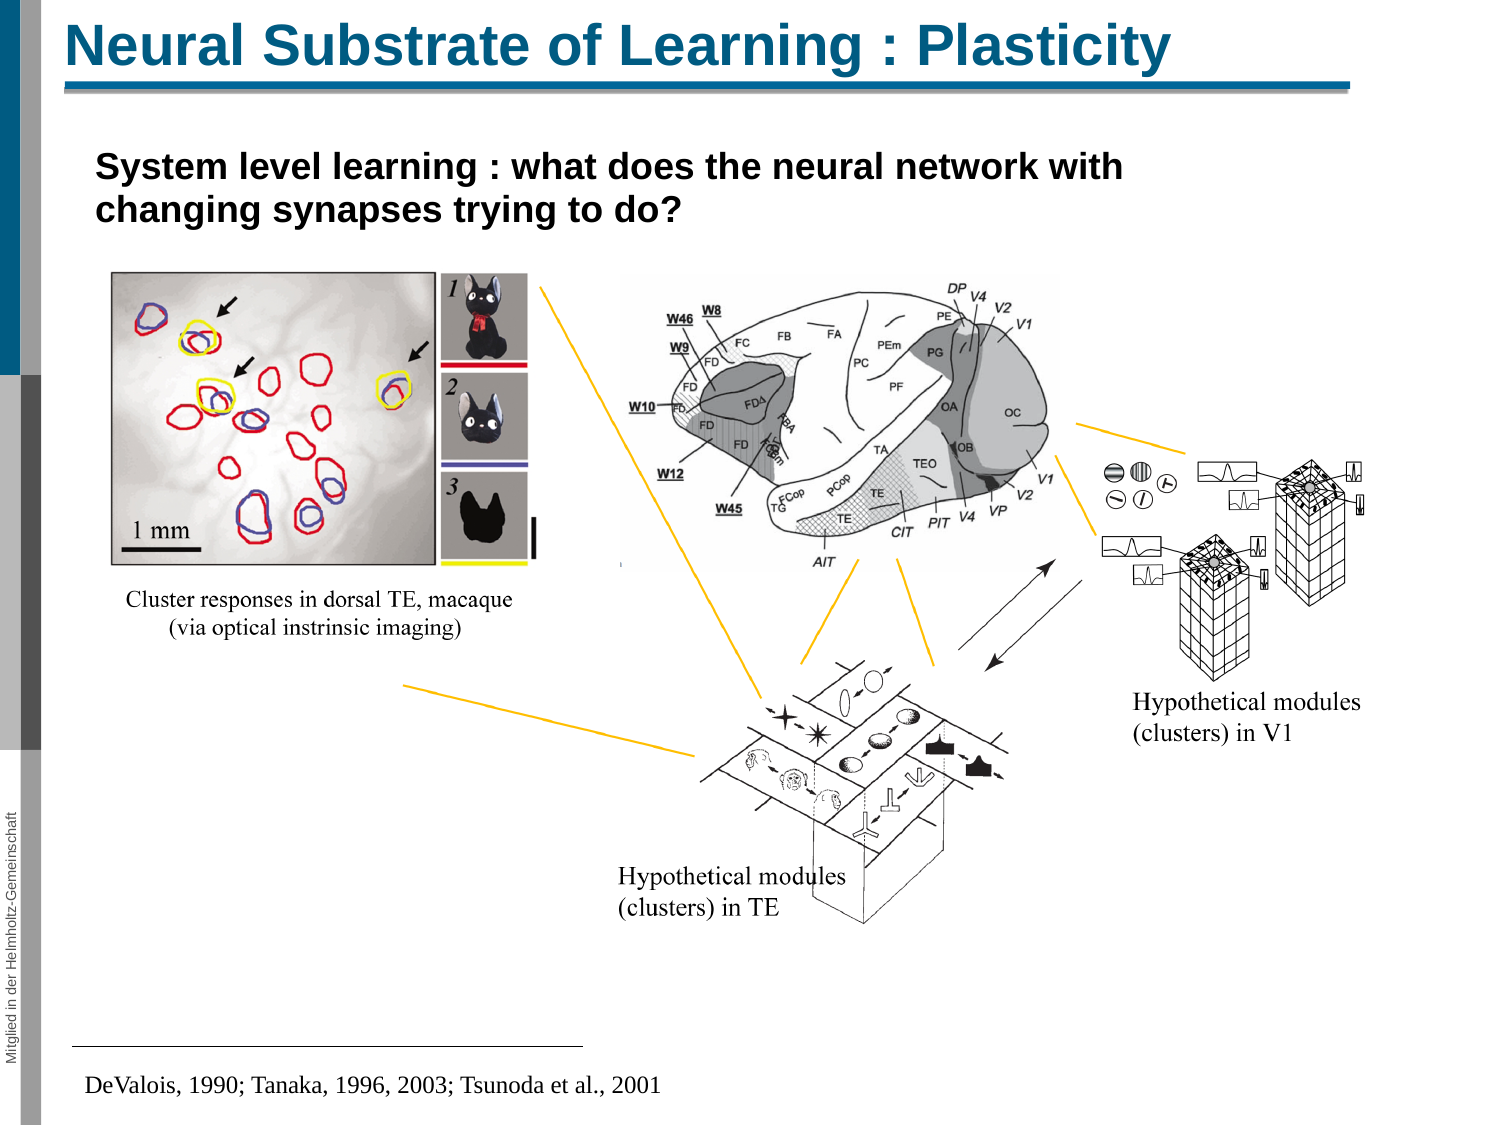

Neural Substrate of Learning : Plasticity
System level learning : what does the neural network with changing synapses trying to do?
DeValois, 1990; Tanaka, 1996, 2003; Tsunoda et al., 2001